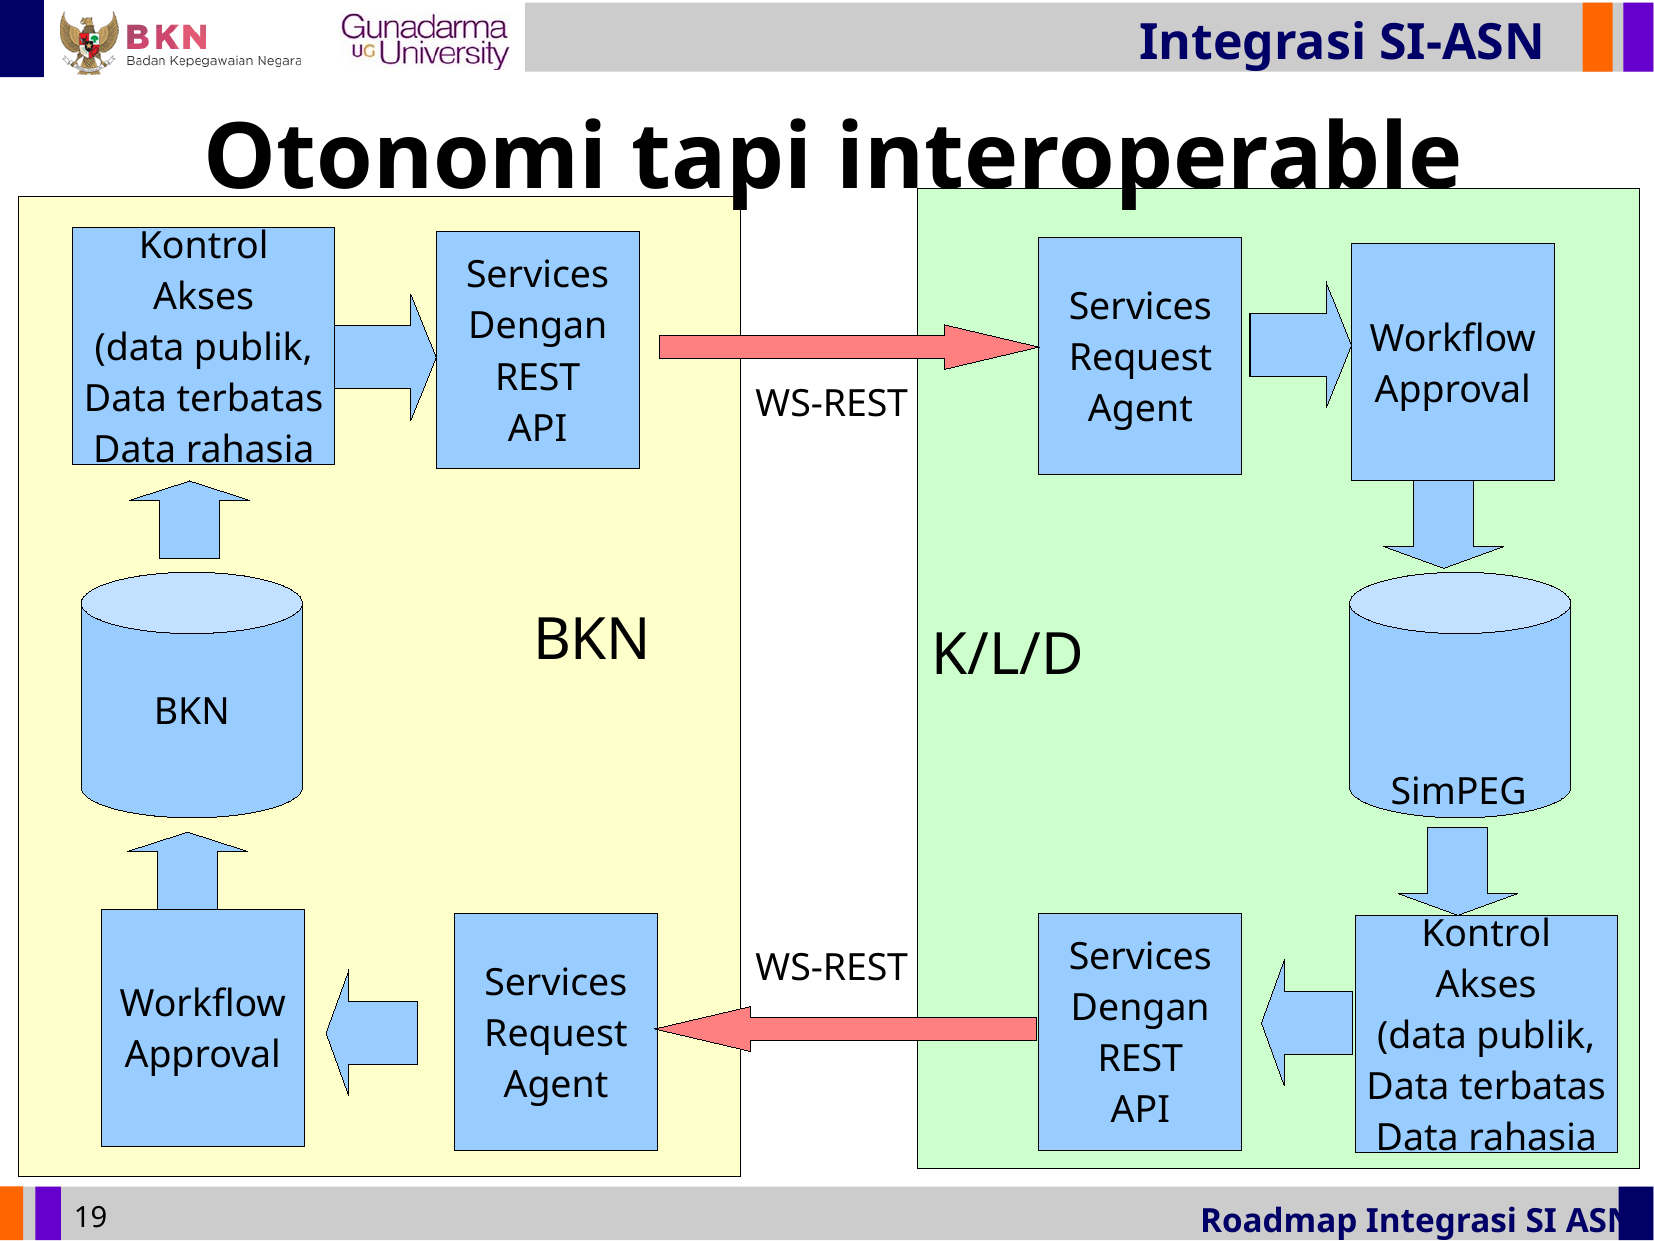

# Otonomi tapi interoperable
Kontrol
Akses
(data publik,
Data terbatas
Data rahasia
Services
Dengan
REST
API
Services
Request
Agent
Workflow
Approval
WS-REST
BKN
BKN
K/L/D
SimPEG
Workflow
Approval
Services
Request
Agent
Services
Dengan
REST
API
Kontrol
Akses
(data publik,
Data terbatas
Data rahasia
WS-REST